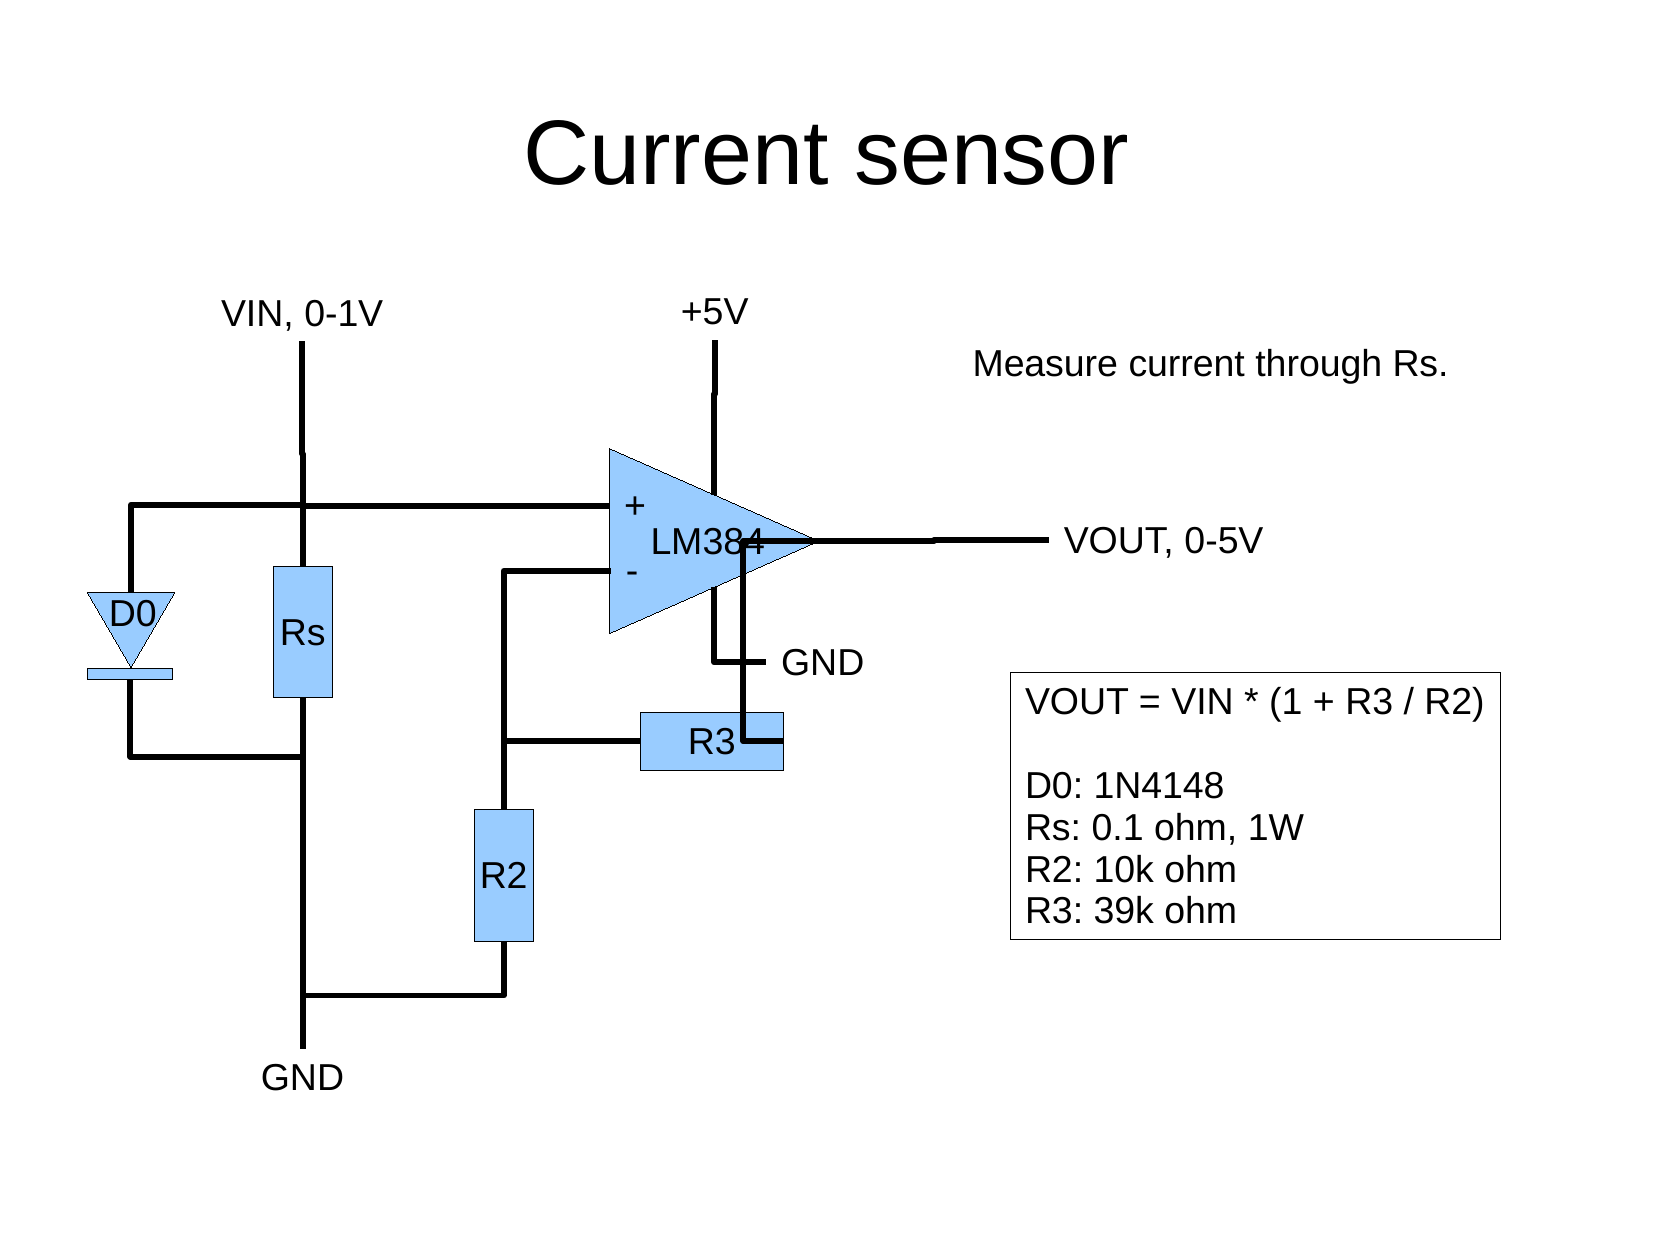

# Current sensor
+5V
VIN, 0-1V
Measure current through Rs.
+
VOUT, 0-5V
LM384
-
Rs
D0
GND
VOUT = VIN * (1 + R3 / R2)
D0: 1N4148
Rs: 0.1 ohm, 1W
R2: 10k ohm
R3: 39k ohm
R3
R2
GND